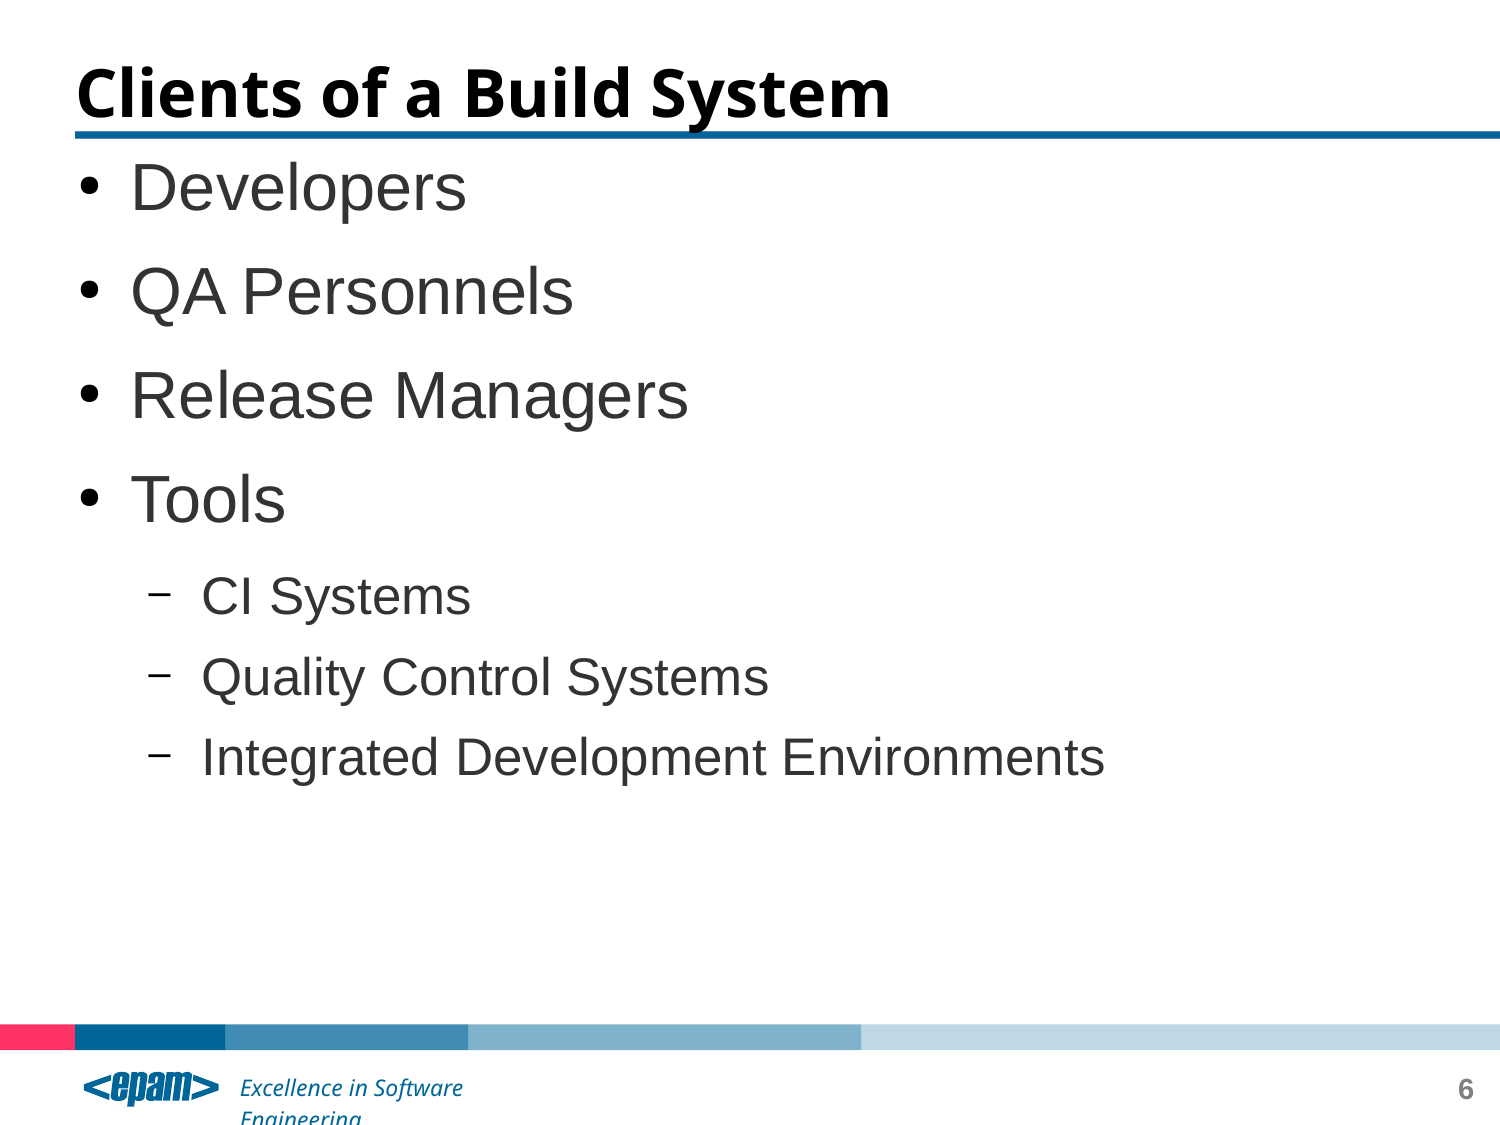

# Clients of a Build System
Developers
QA Personnels
Release Managers
Tools
CI Systems
Quality Control Systems
Integrated Development Environments